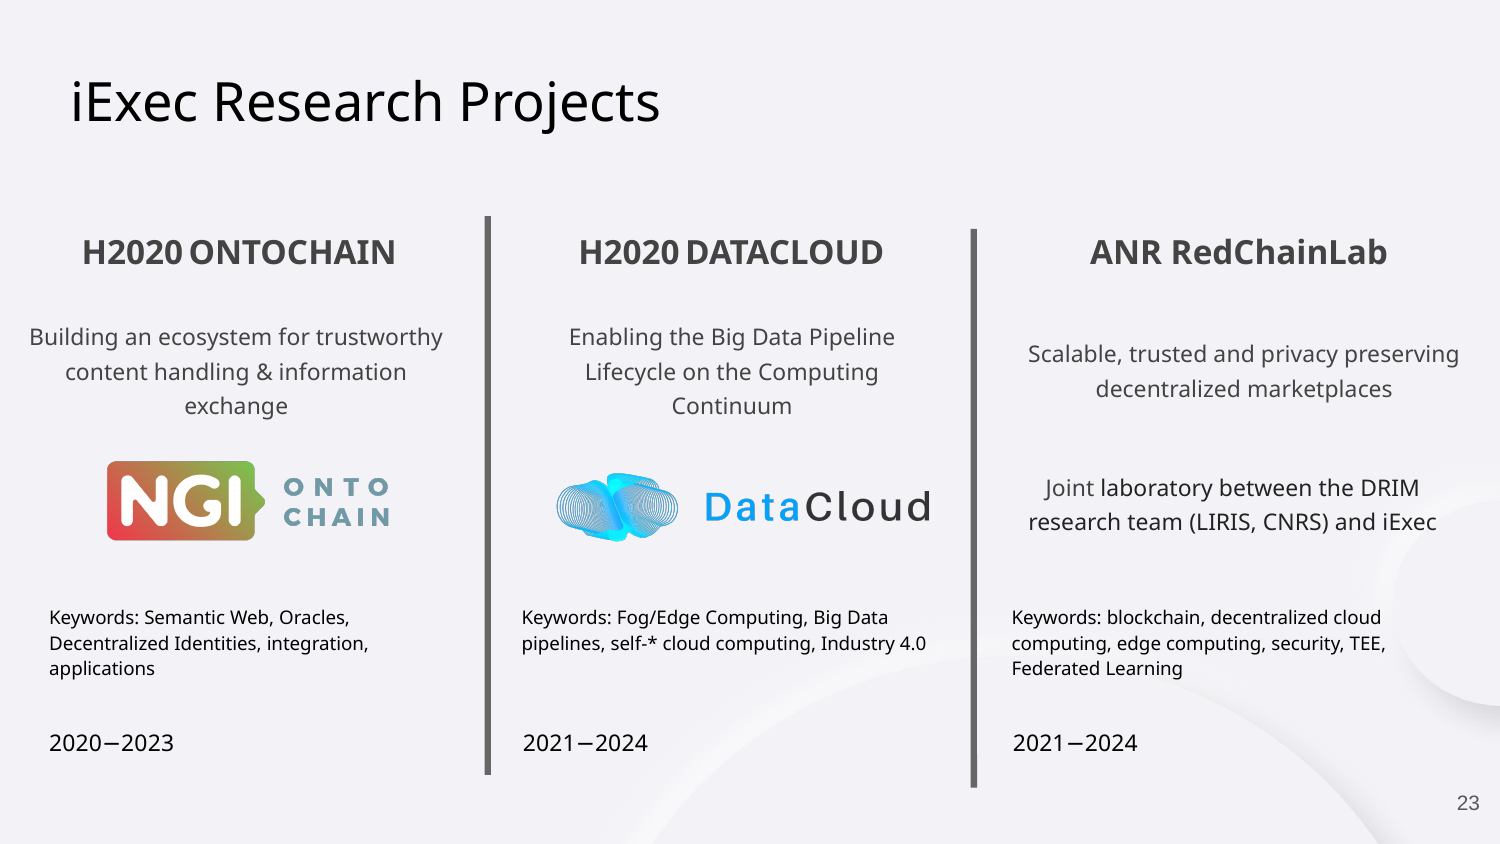

iExec Research Projects
H2020 ONTOCHAIN
H2020 DATACLOUD
ANR RedChainLab
Building an ecosystem for trustworthy content handling & information exchange
Enabling the Big Data Pipeline Lifecycle on the Computing Continuum
Scalable, trusted and privacy preserving decentralized marketplaces
Joint laboratory between the DRIM research team (LIRIS, CNRS) and iExec
Keywords: Semantic Web, Oracles, Decentralized Identities, integration, applications
Keywords: Fog/Edge Computing, Big Data pipelines, self-* cloud computing, Industry 4.0
Keywords: blockchain, decentralized cloud computing, edge computing, security, TEE, Federated Learning
2020−2023
2021−2024
2021−2024